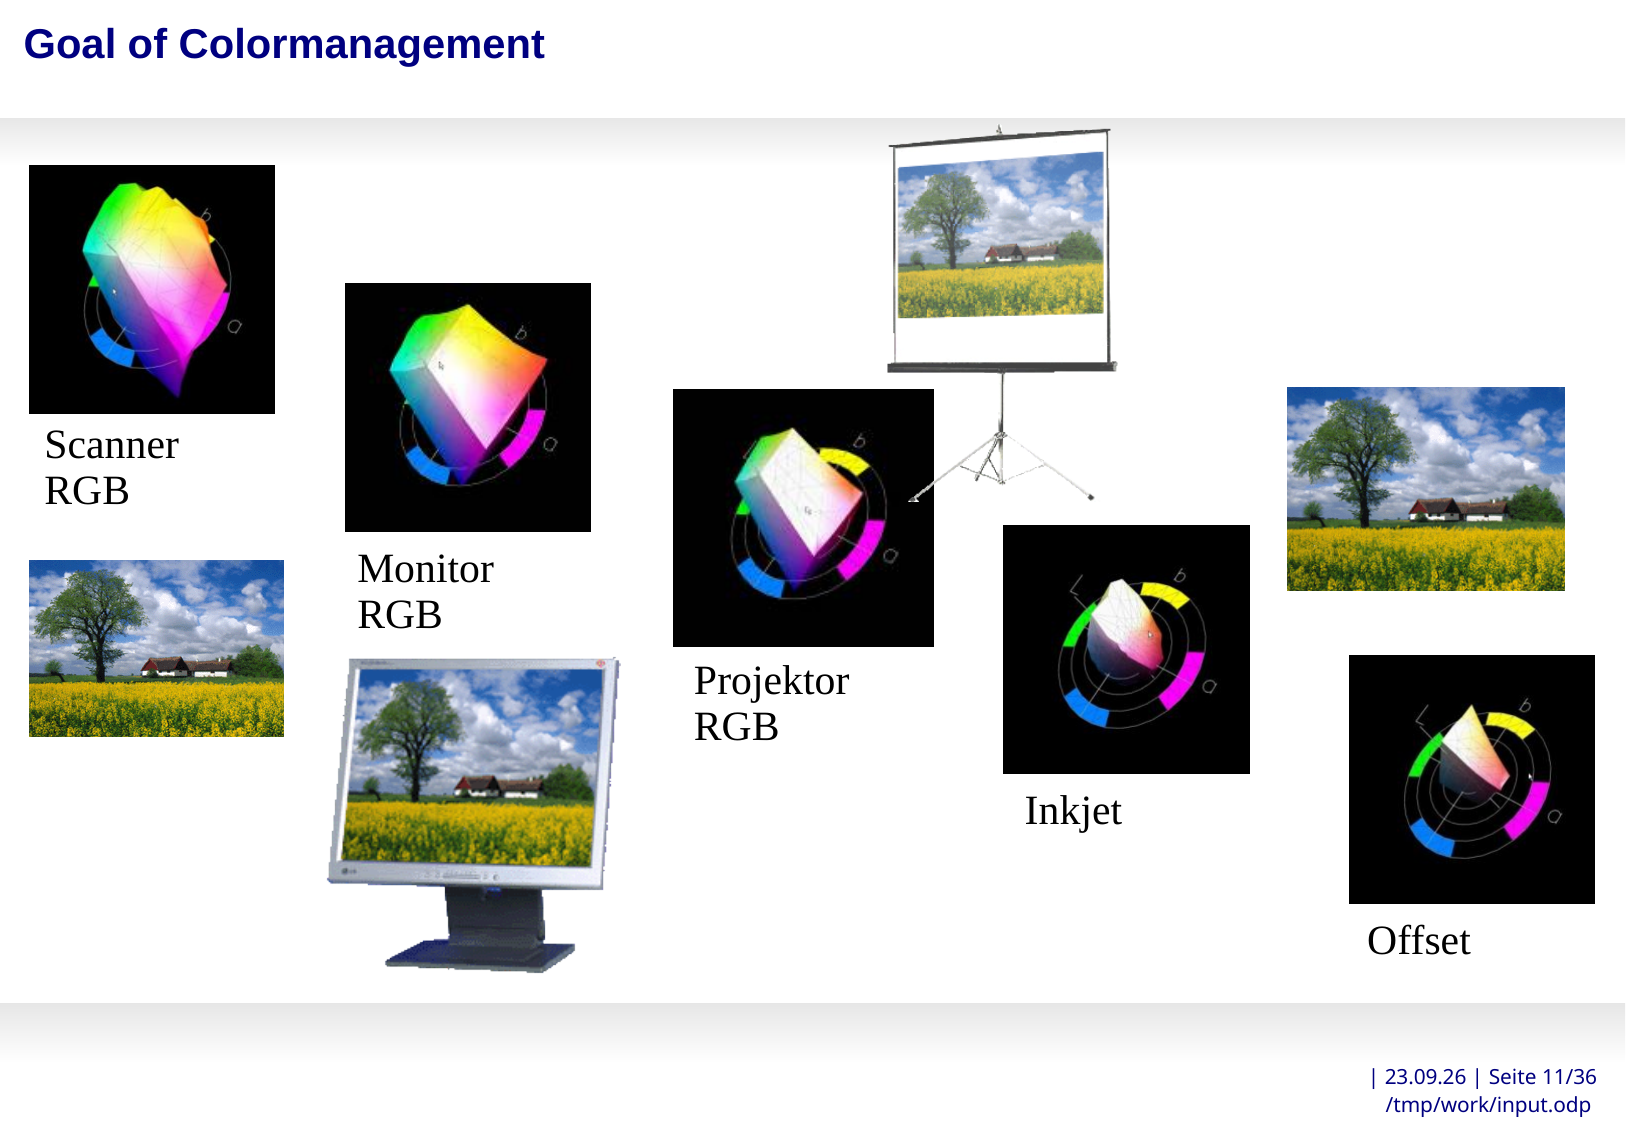

# Goal of Colormanagement
Projektor RGB
Scanner RGB
Monitor RGB
Inkjet
Offset